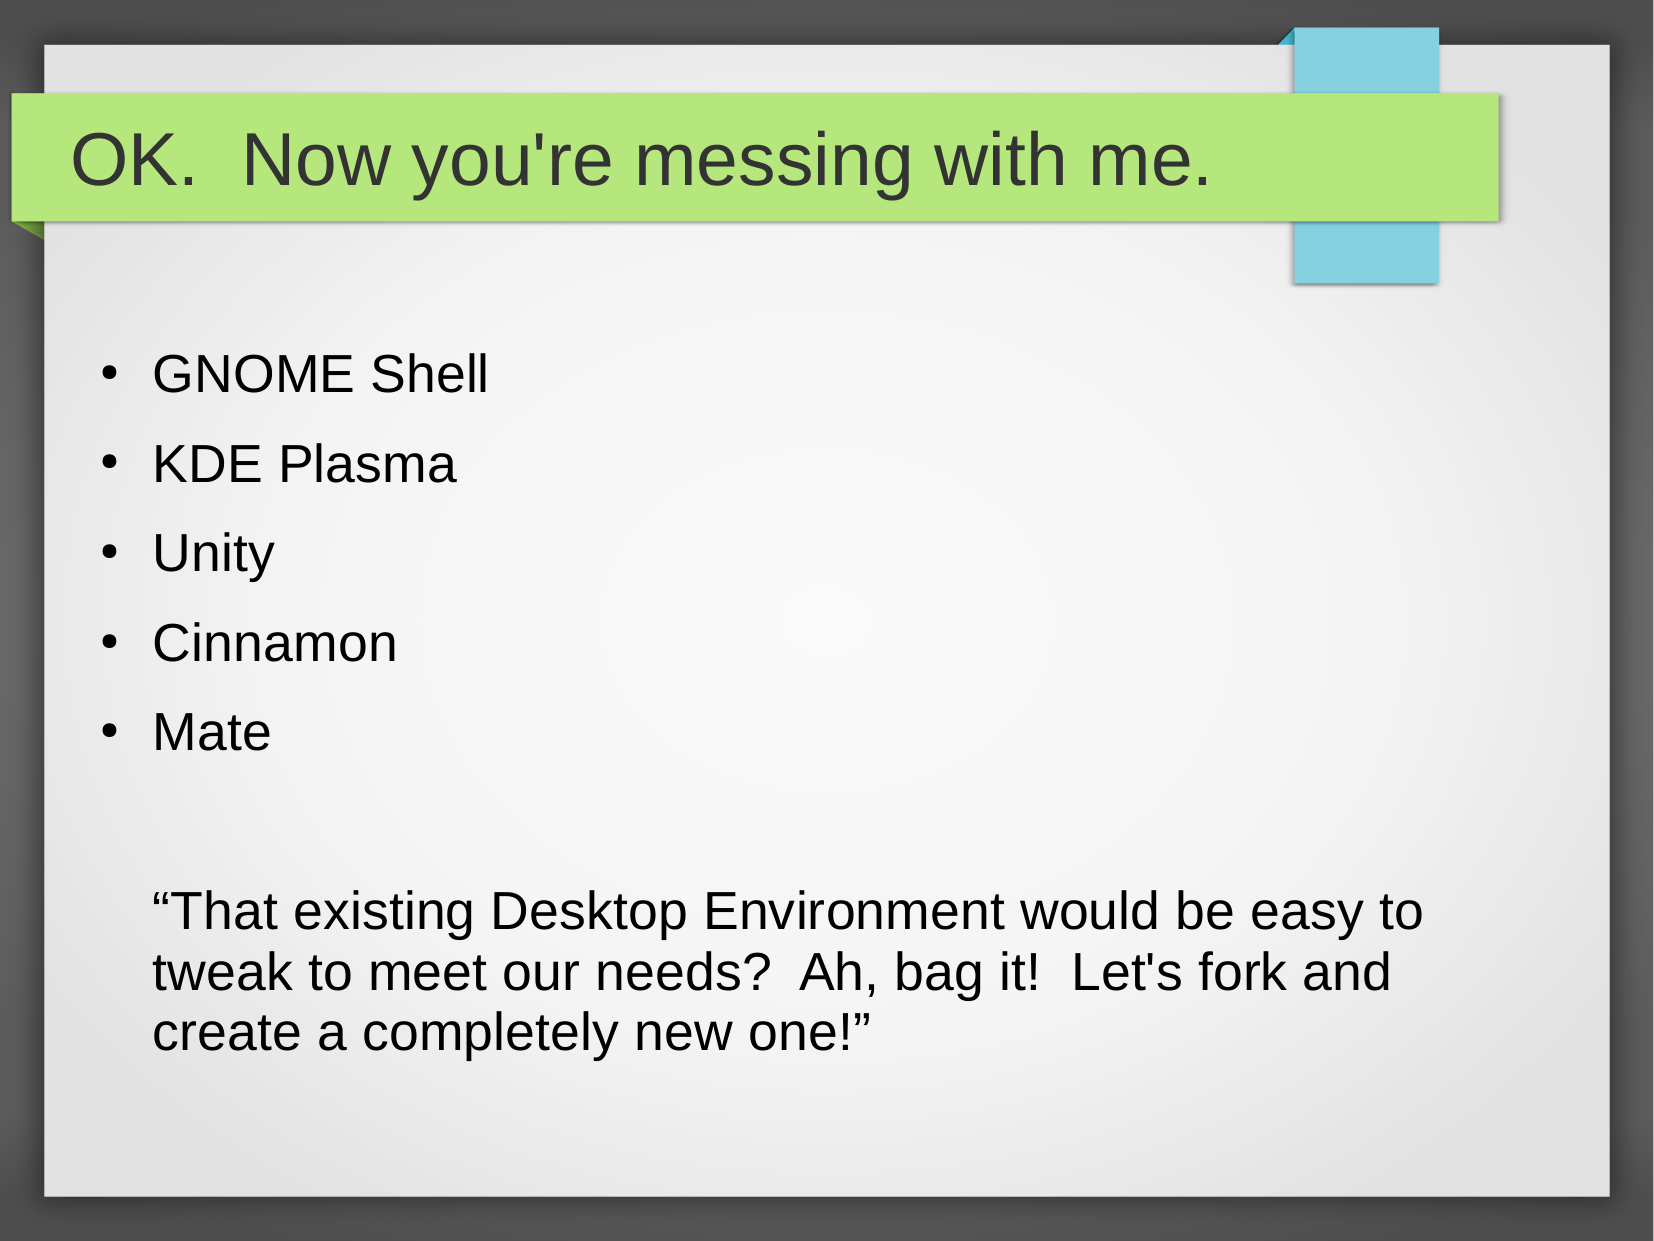

# OK. Now you're messing with me.
GNOME Shell
KDE Plasma
Unity
Cinnamon
Mate
“That existing Desktop Environment would be easy to tweak to meet our needs? Ah, bag it! Let's fork and create a completely new one!”